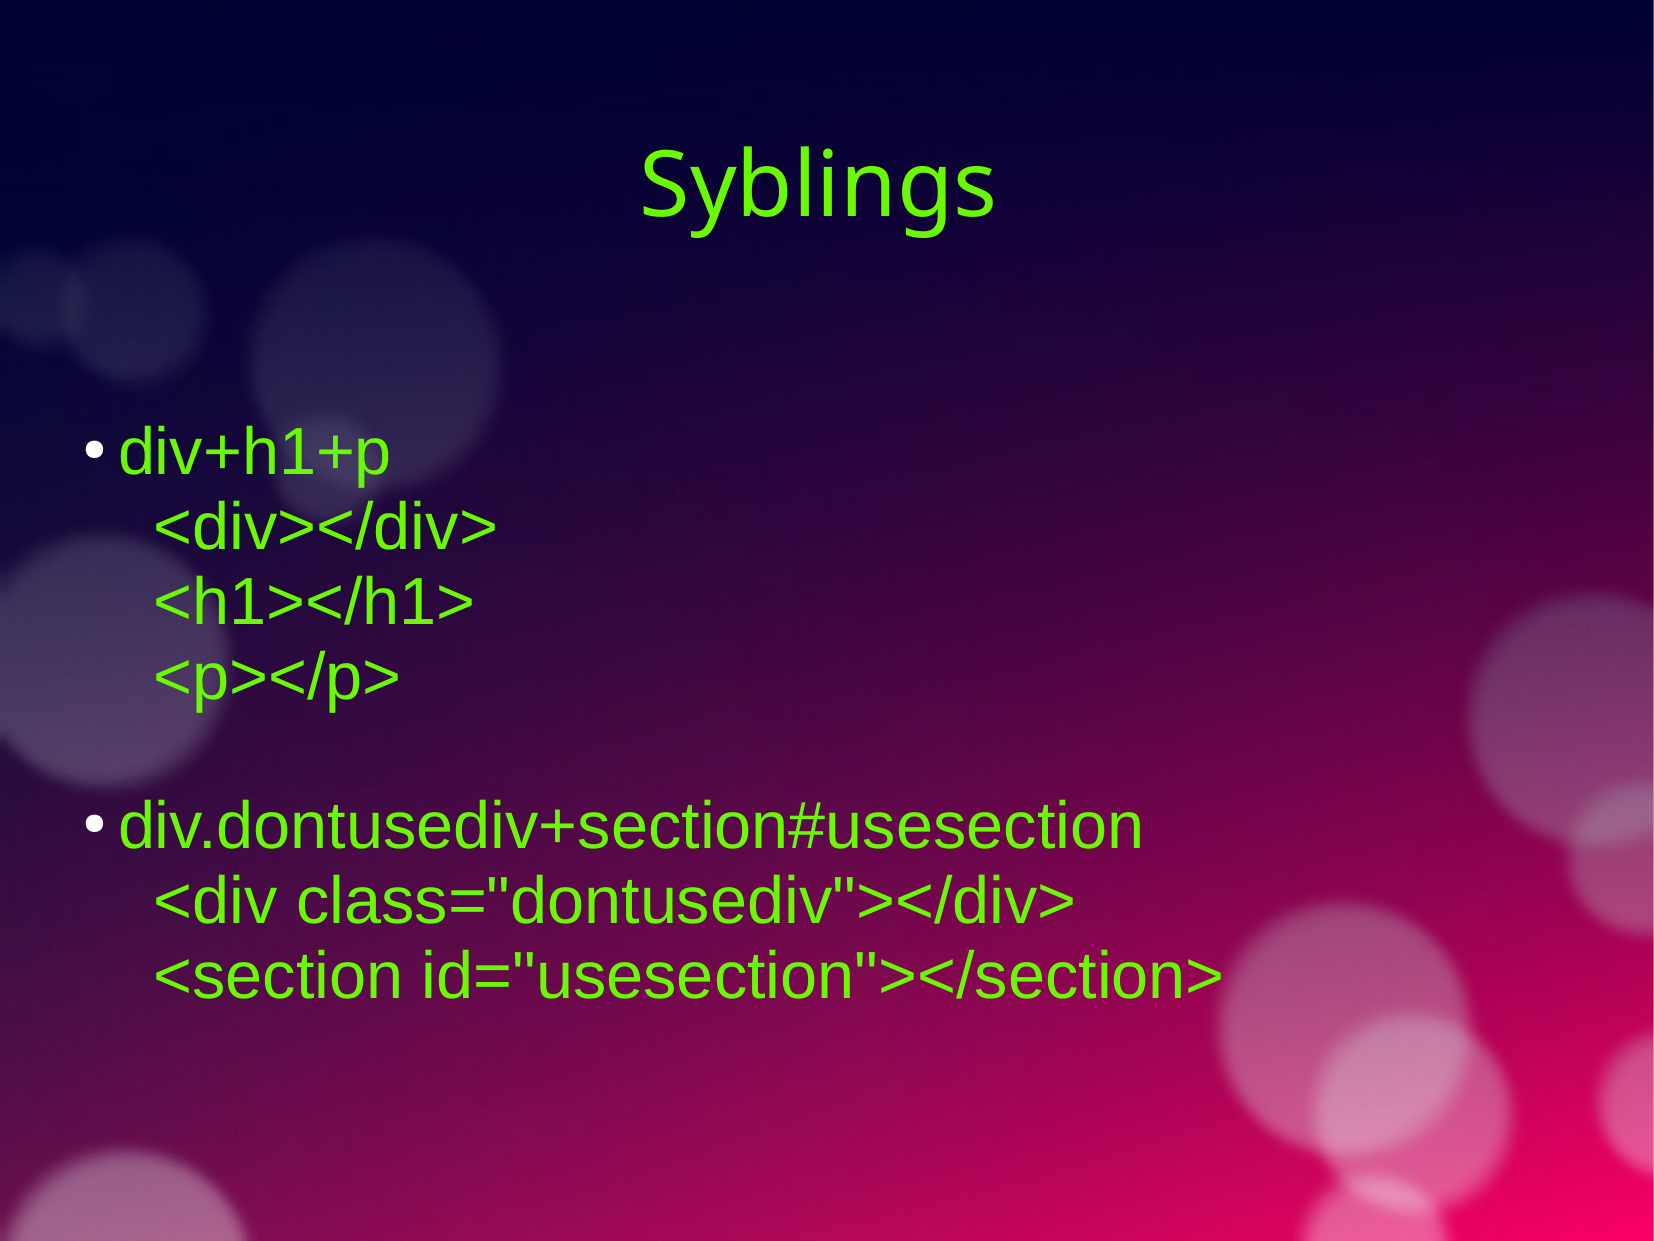

# Syblings
div+h1+p
<div></div>
<h1></h1>
<p></p>
div.dontusediv+section#usesection
<div class="dontusediv"></div>
<section id="usesection"></section>